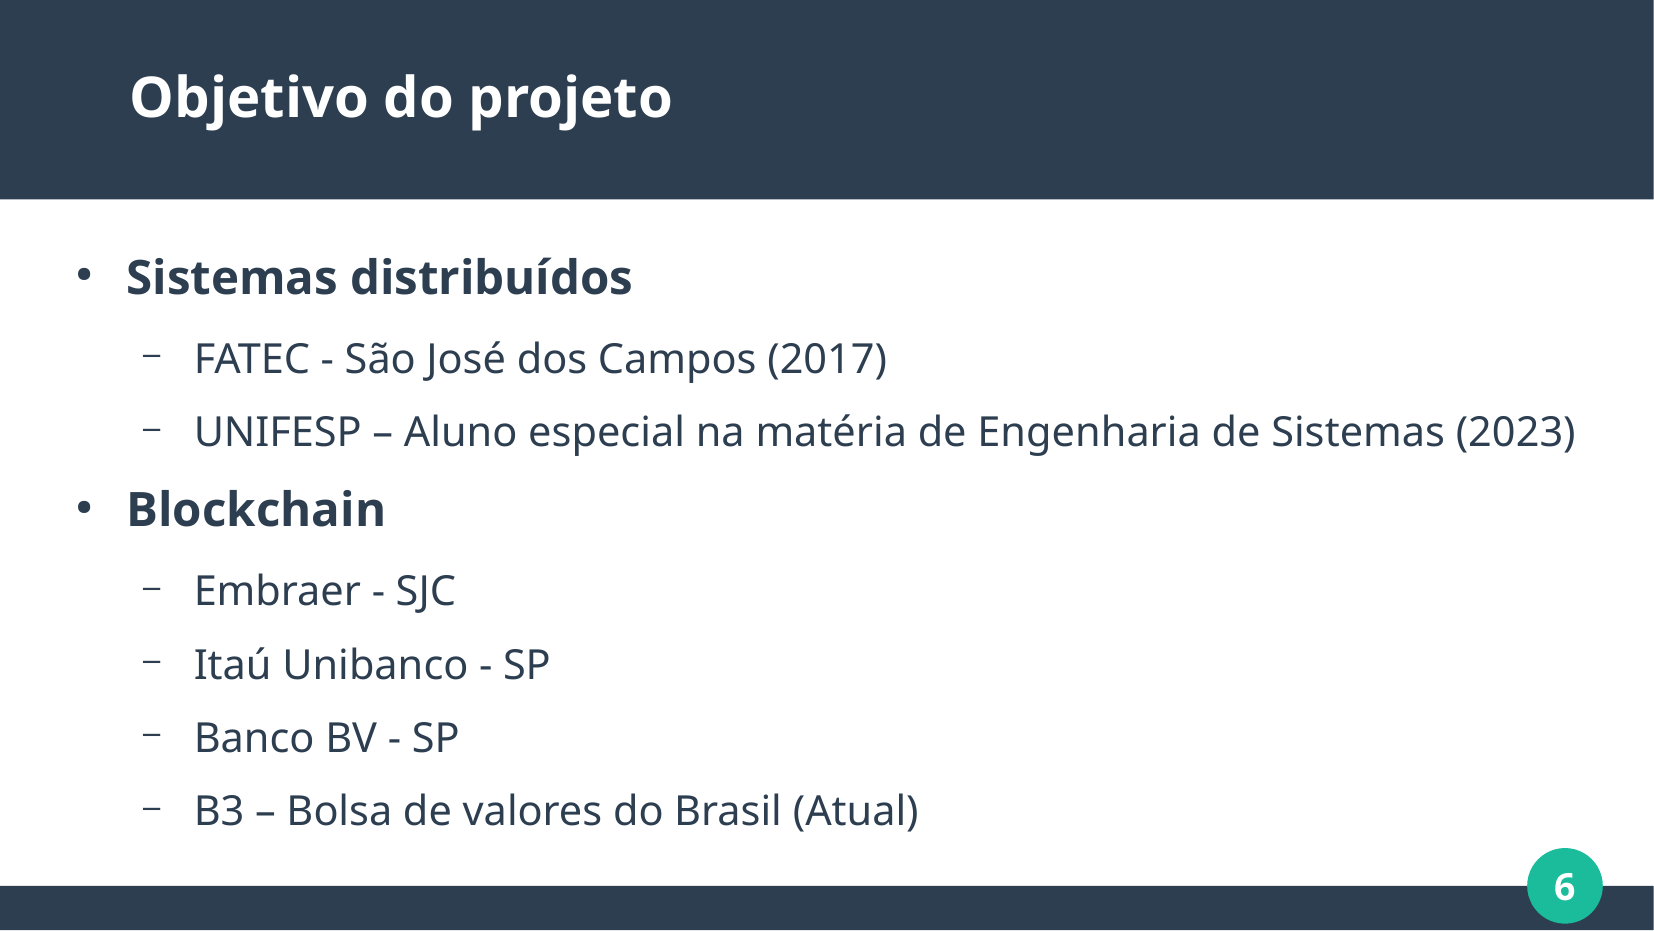

# Objetivo do projeto
Sistemas distribuídos
FATEC - São José dos Campos (2017)
UNIFESP – Aluno especial na matéria de Engenharia de Sistemas (2023)
Blockchain
Embraer - SJC
Itaú Unibanco - SP
Banco BV - SP
B3 – Bolsa de valores do Brasil (Atual)